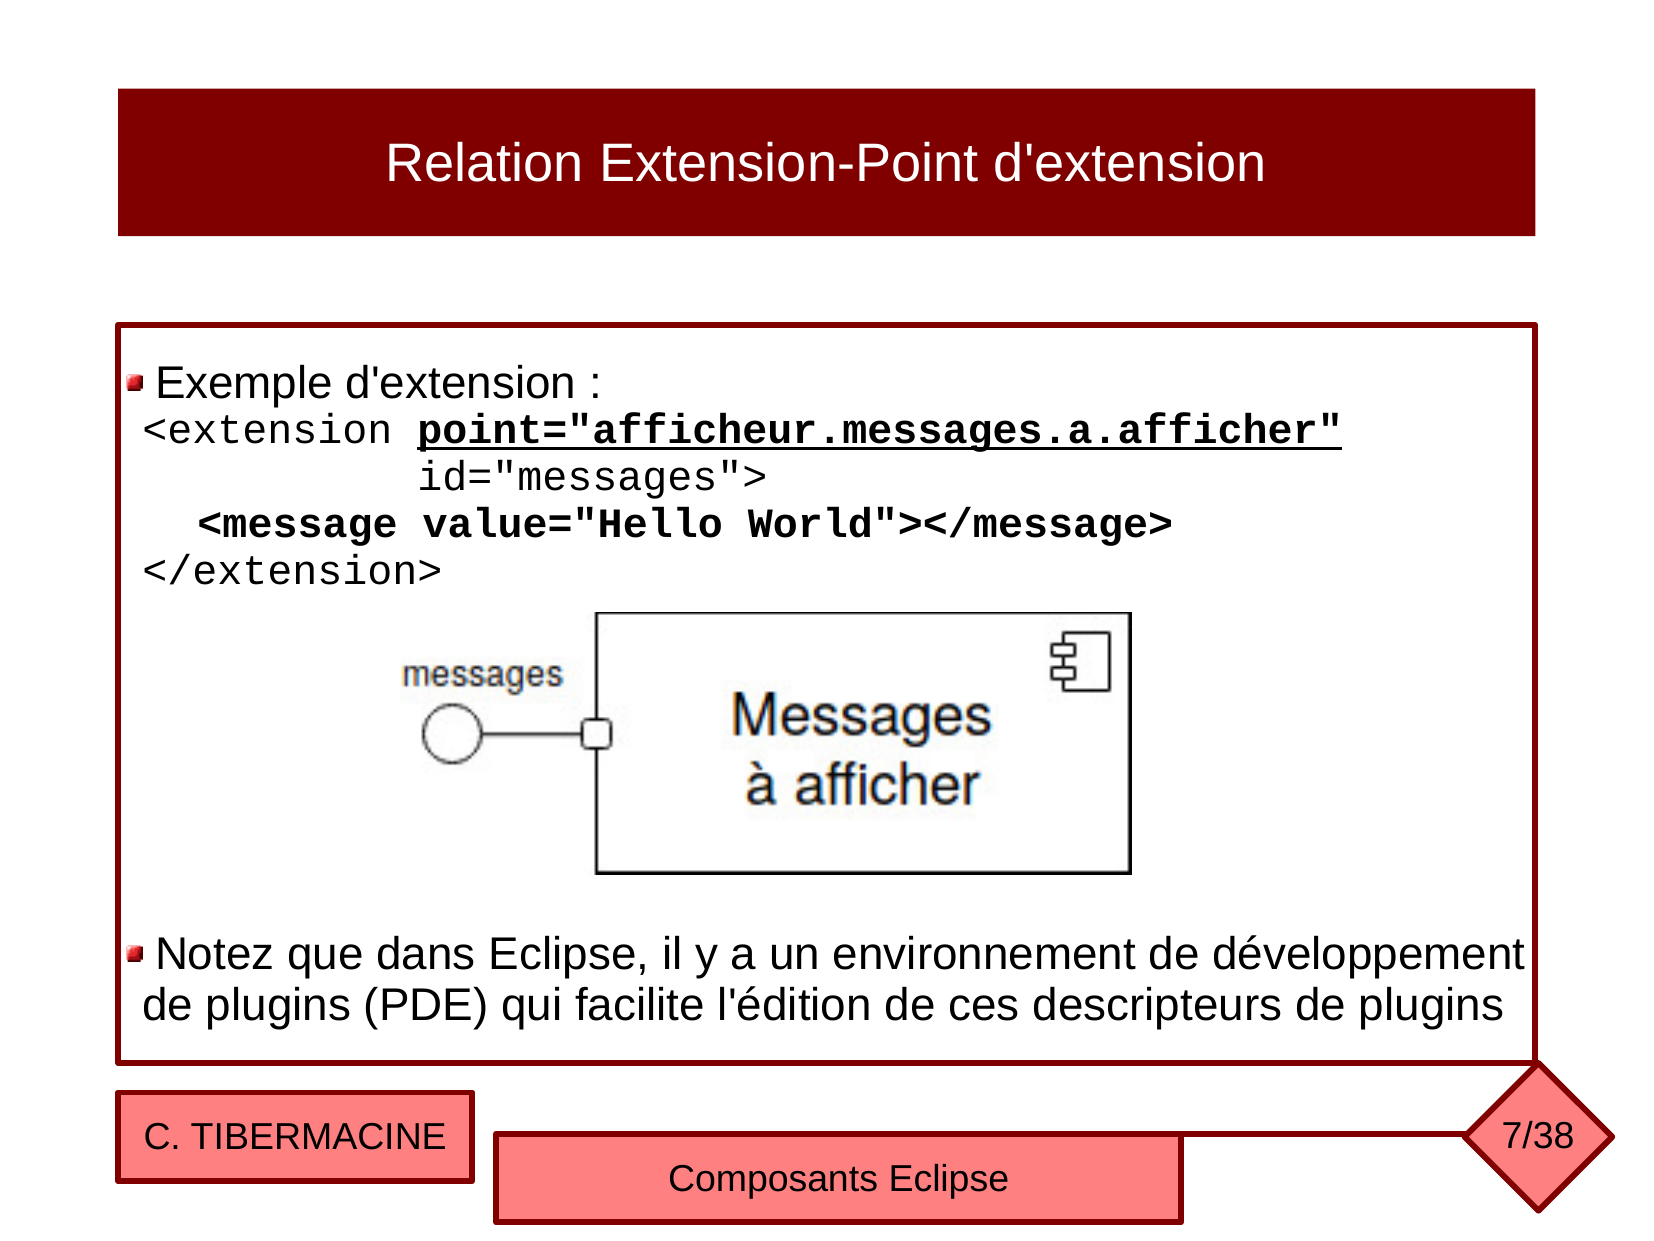

Relation Extension-Point d'extension
 Exemple d'extension :
<extension point="afficheur.messages.a.afficher"
 id="messages">
<message value="Hello World"></message>
</extension>
 Notez que dans Eclipse, il y a un environnement de développement
de plugins (PDE) qui facilite l'édition de ces descripteurs de plugins
C. TIBERMACINE
Composants Eclipse